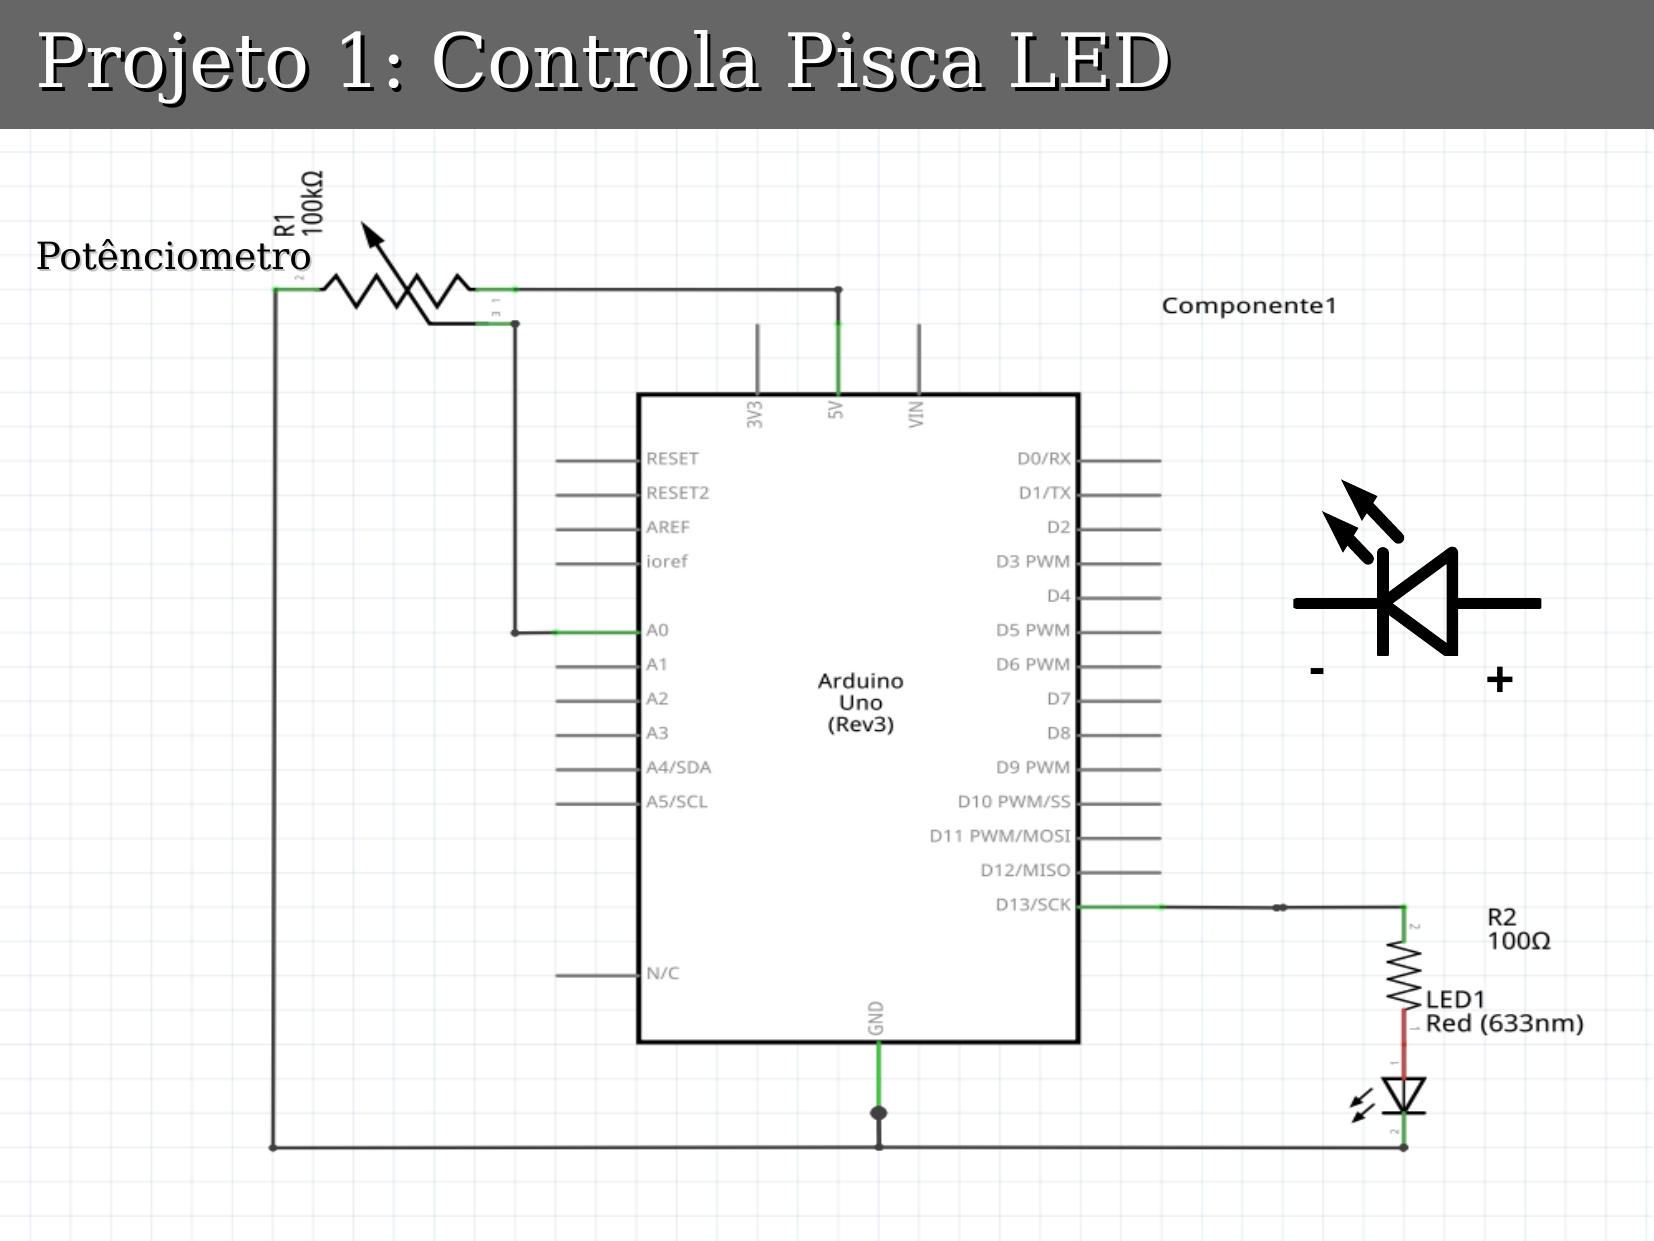

# Projeto 1: Controla Pisca LED
Potênciometro
-
+